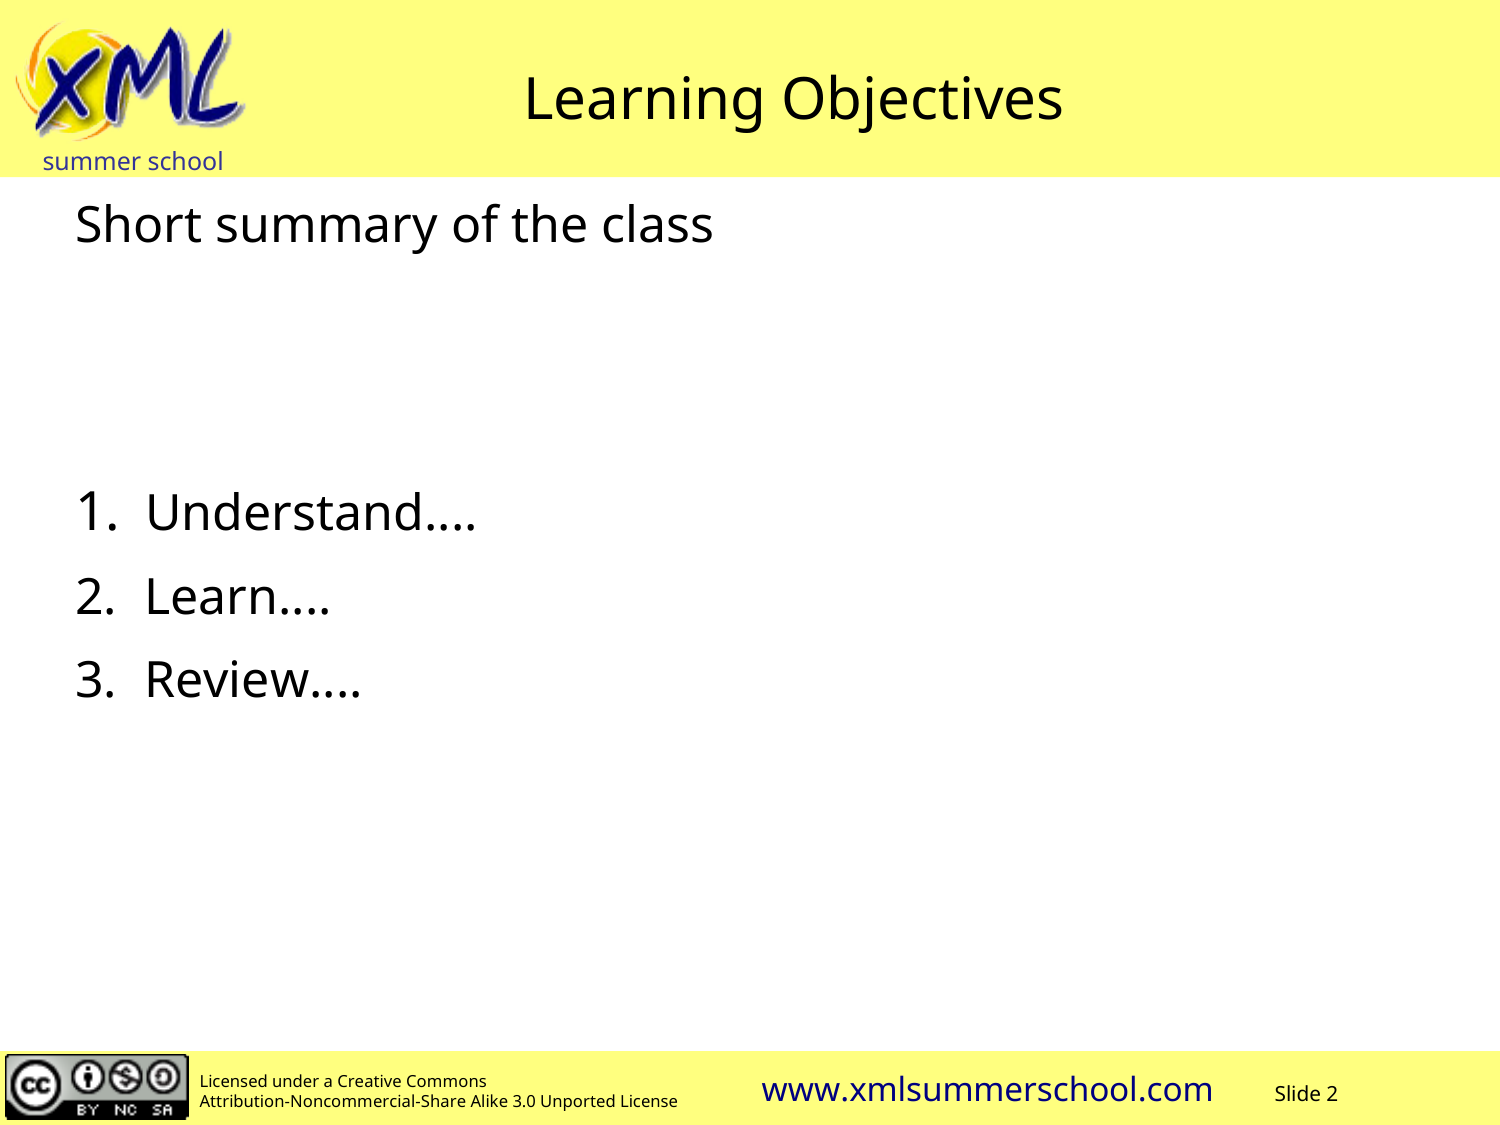

# Learning Objectives
Short summary of the class
 Understand....
 Learn....
 Review....